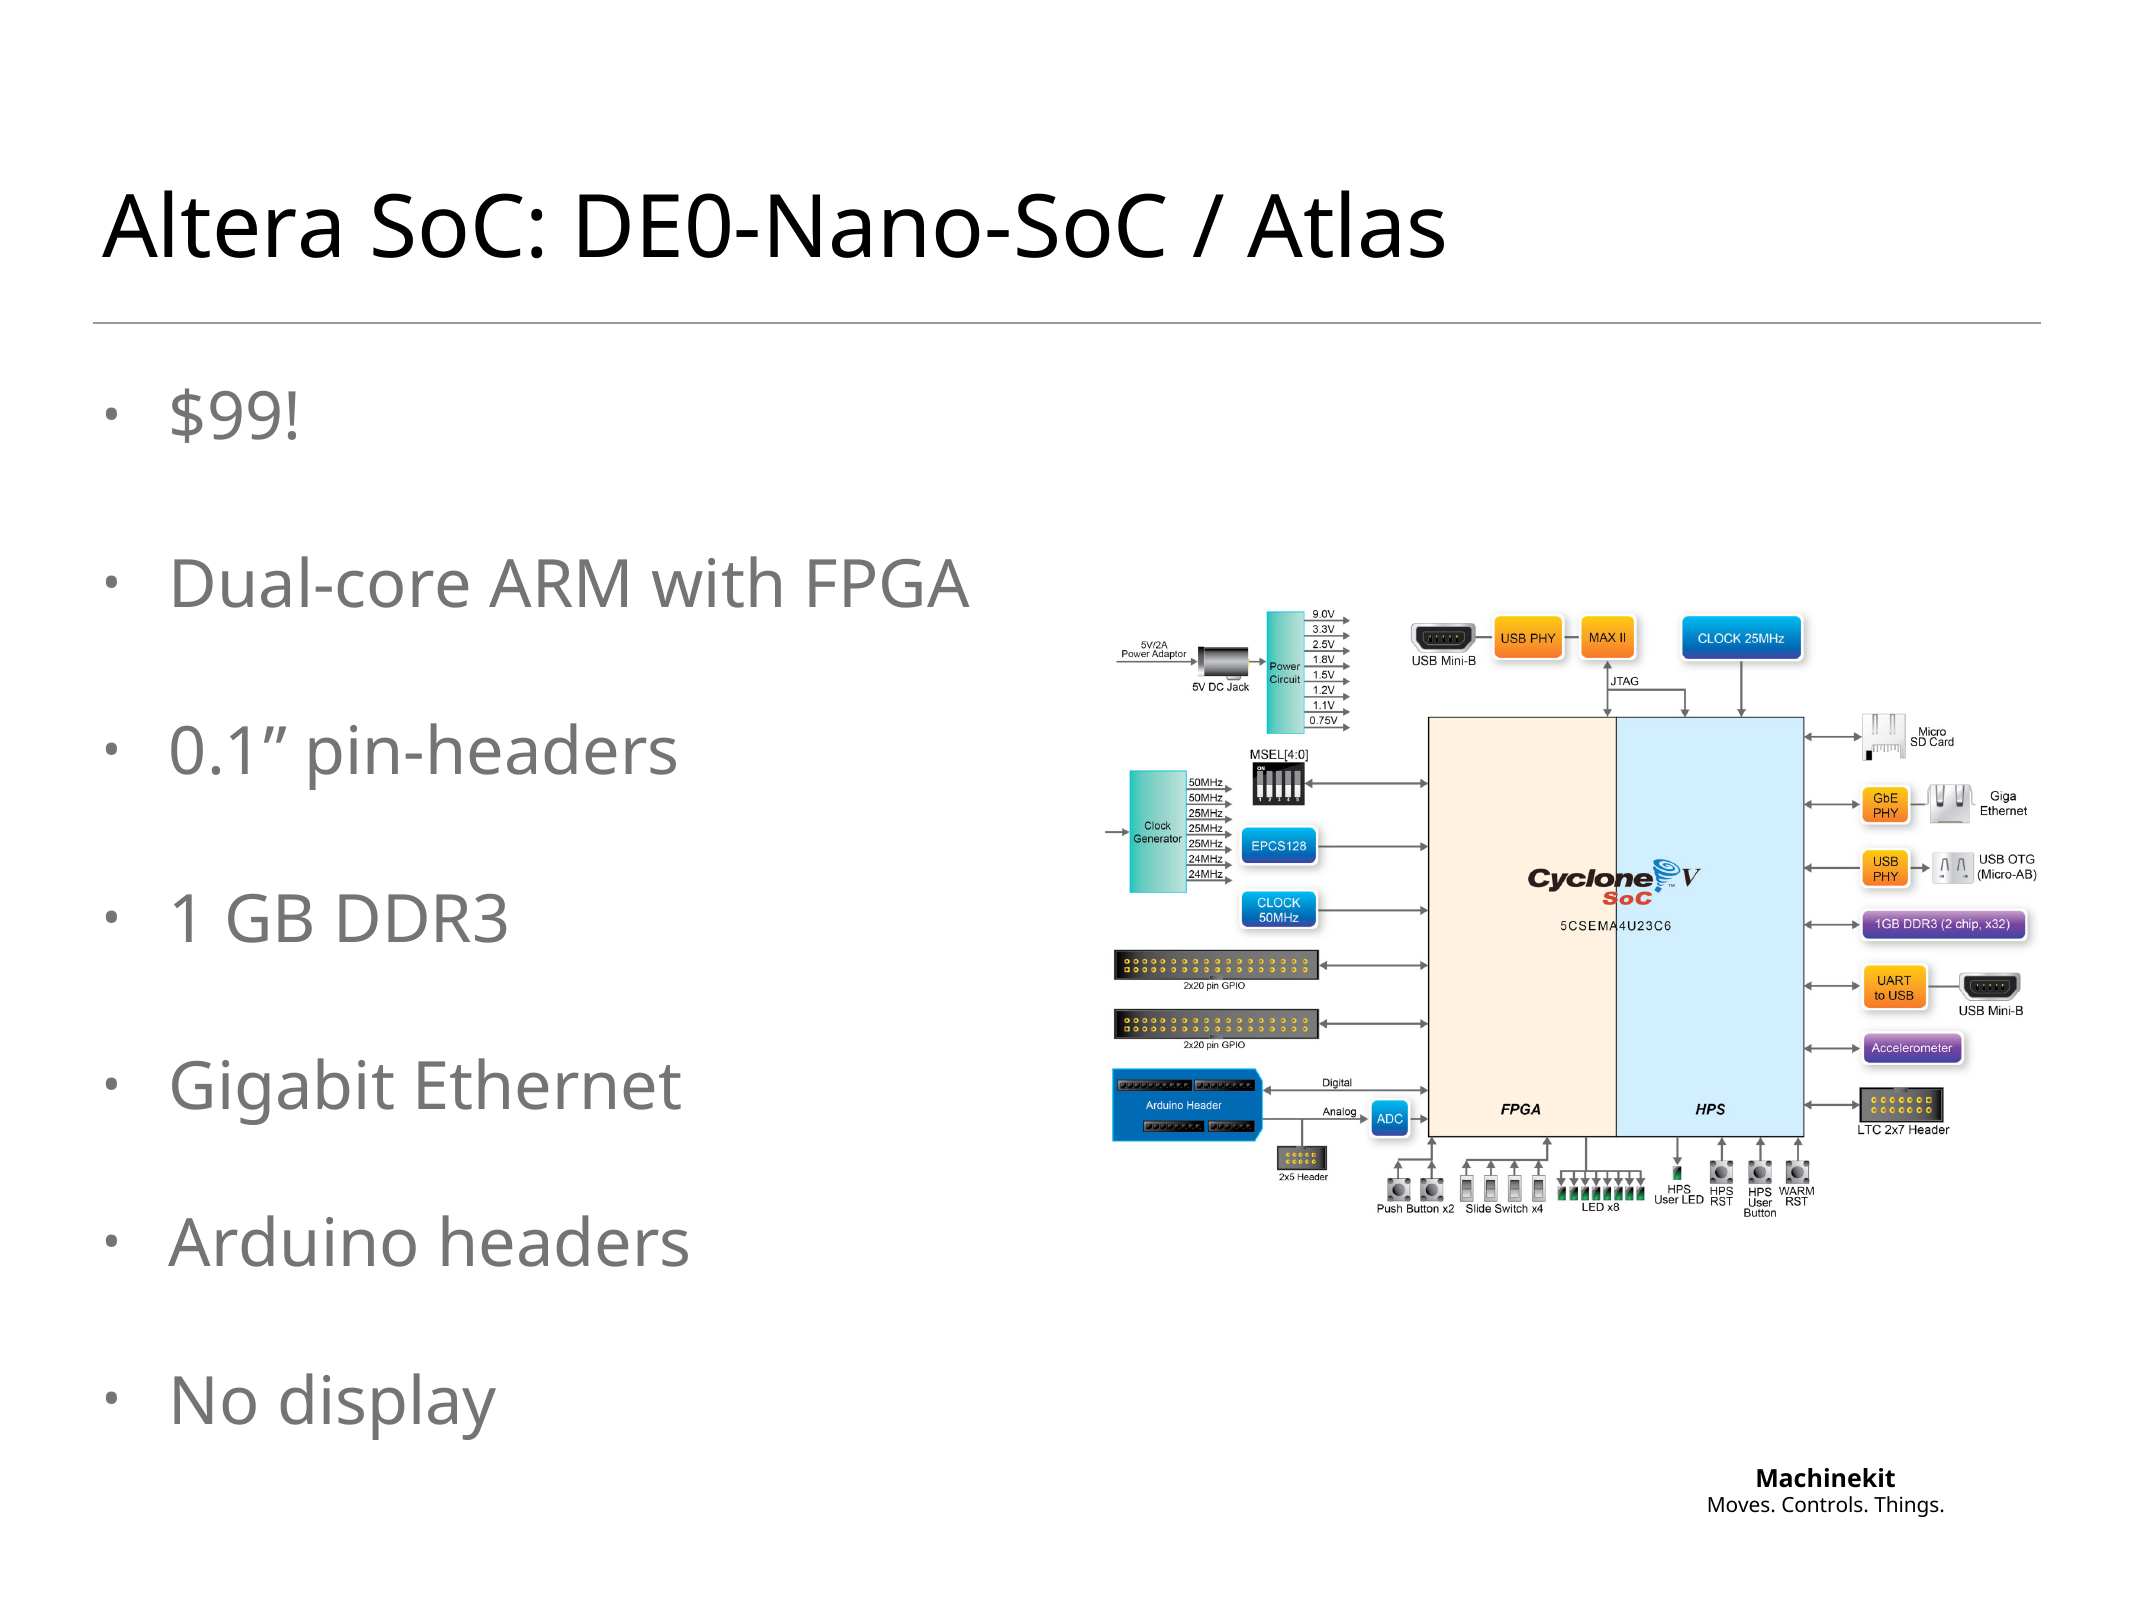

# Altera SoC: DE0-Nano-SoC / Atlas
$99!
Dual-core ARM with FPGA
0.1” pin-headers
1 GB DDR3
Gigabit Ethernet
Arduino headers
No display